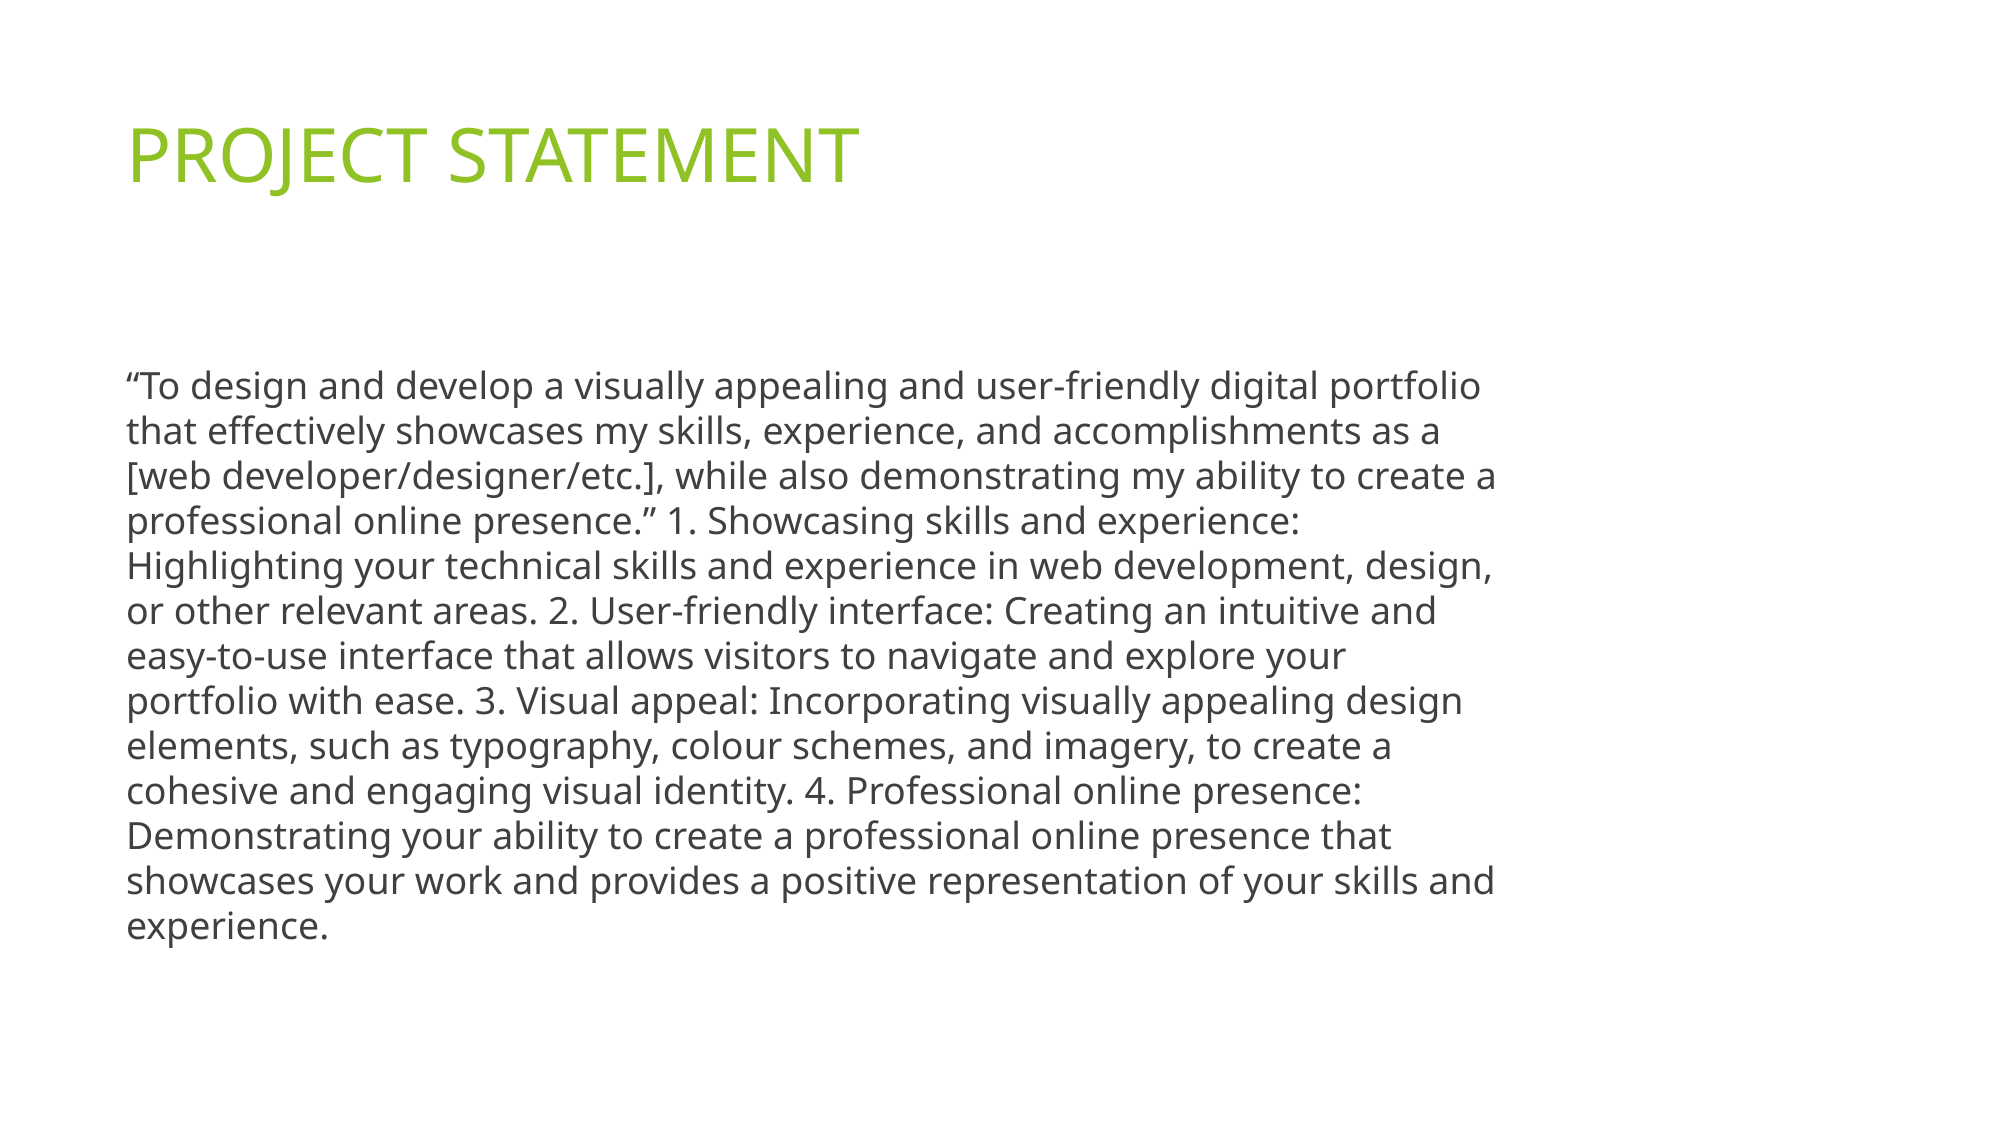

# PROJECT STATEMENT
“To design and develop a visually appealing and user-friendly digital portfolio that effectively showcases my skills, experience, and accomplishments as a [web developer/designer/etc.], while also demonstrating my ability to create a professional online presence.” 1. Showcasing skills and experience: Highlighting your technical skills and experience in web development, design, or other relevant areas. 2. User-friendly interface: Creating an intuitive and easy-to-use interface that allows visitors to navigate and explore your portfolio with ease. 3. Visual appeal: Incorporating visually appealing design elements, such as typography, colour schemes, and imagery, to create a cohesive and engaging visual identity. 4. Professional online presence: Demonstrating your ability to create a professional online presence that showcases your work and provides a positive representation of your skills and experience.